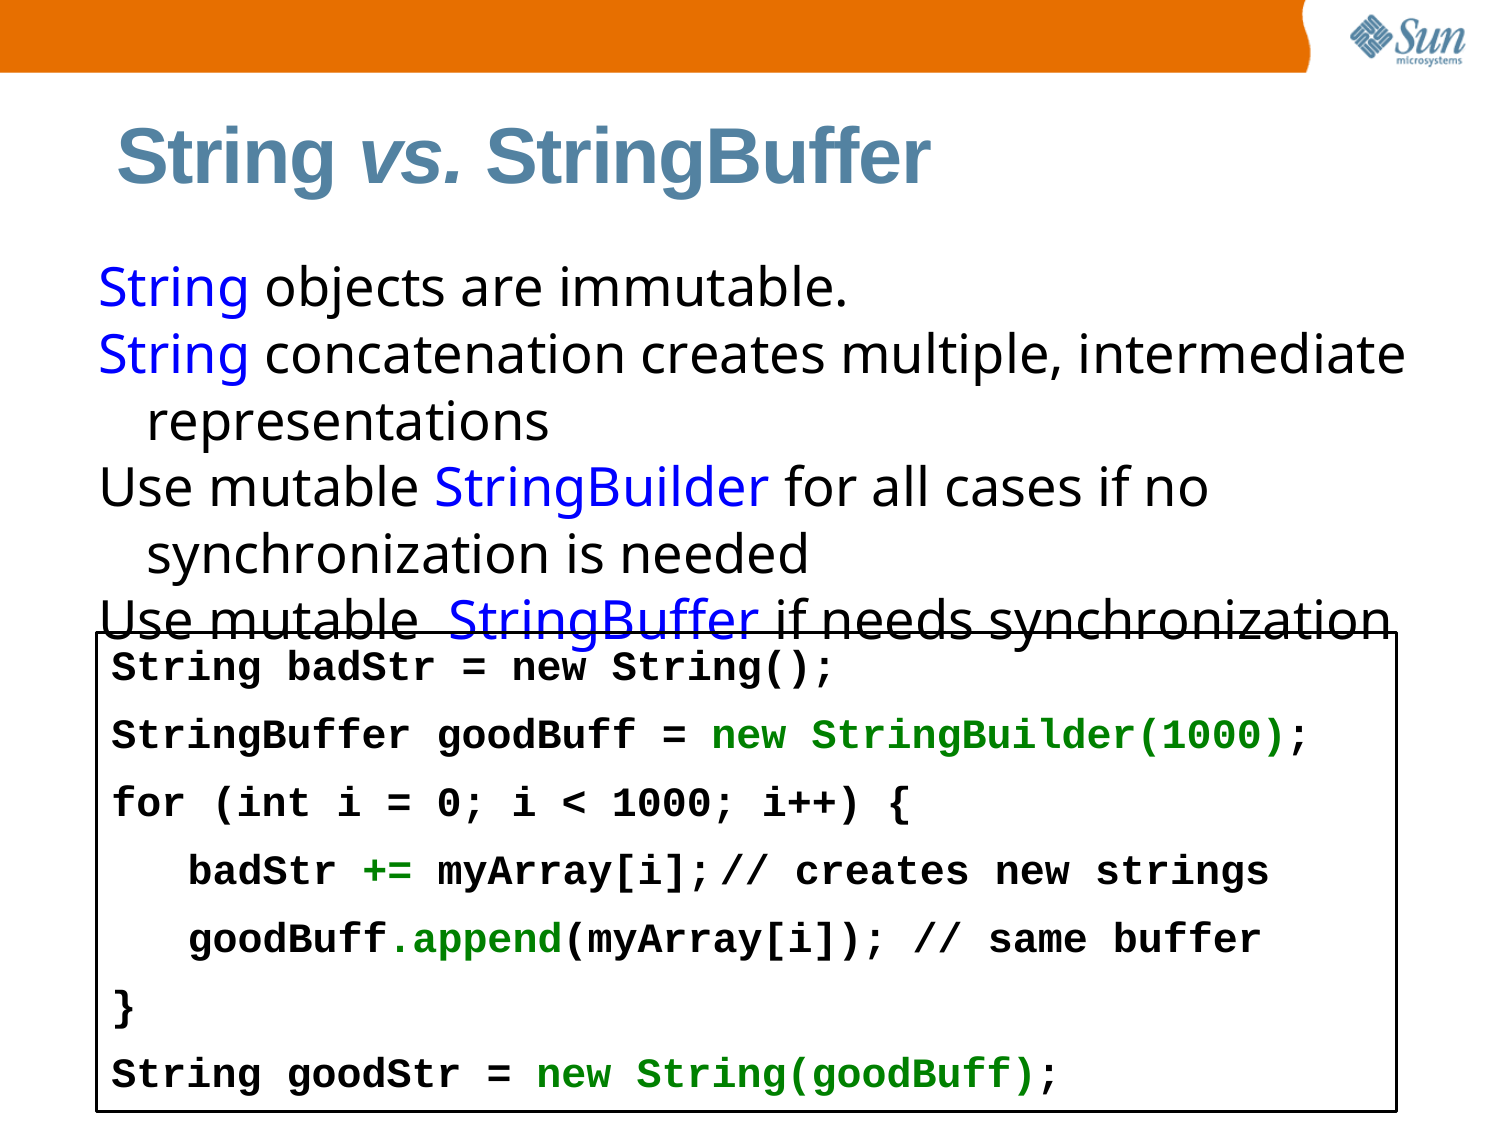

# String vs. StringBuffer
String objects are immutable.
String concatenation creates multiple, intermediate representations
Use mutable StringBuilder for all cases if no synchronization is needed
Use mutable StringBuffer if needs synchronization
String badStr = new String();
StringBuffer goodBuff = new StringBuilder(1000);
for (int i = 0; i < 1000; i++) {
	badStr += myArray[i];	// creates new strings
	goodBuff.append(myArray[i]); // same buffer
}
String goodStr = new String(goodBuff);